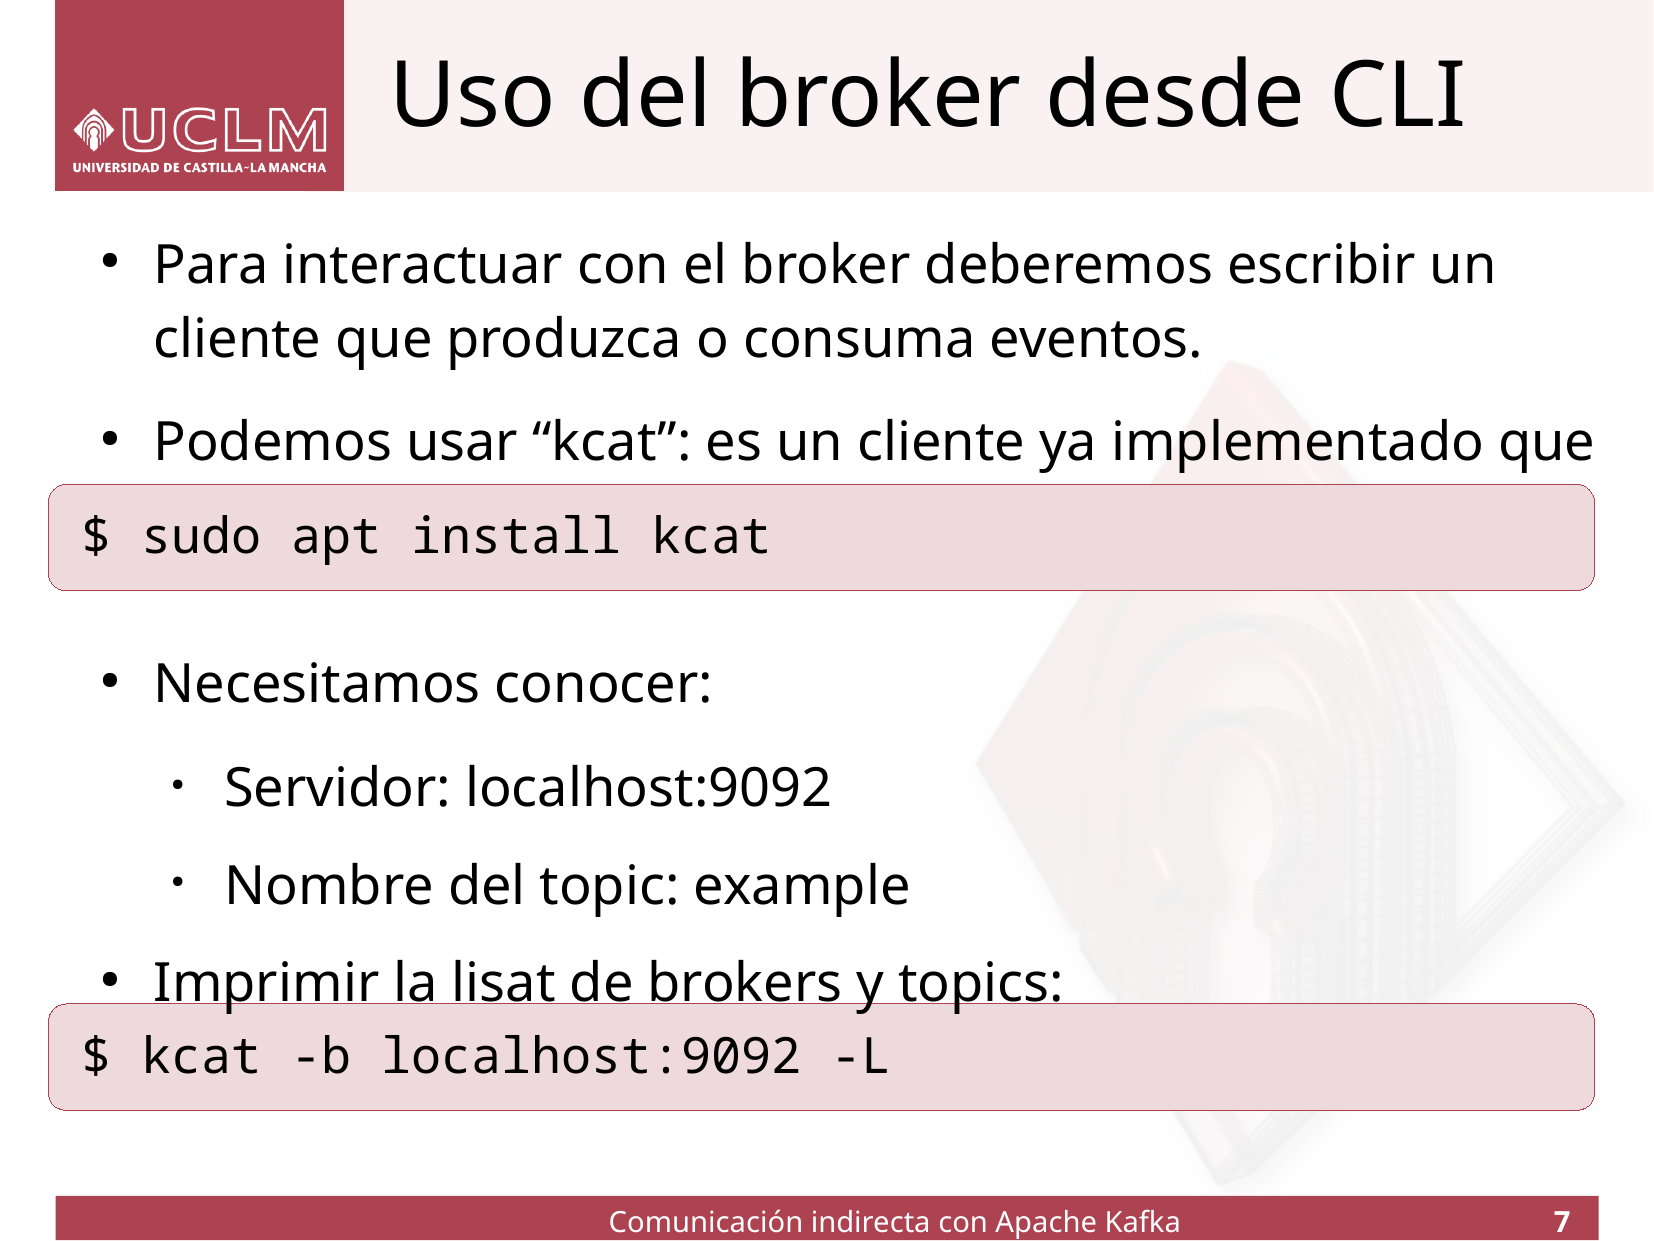

# Uso del broker desde CLI
Para interactuar con el broker deberemos escribir un cliente que produzca o consuma eventos.
Podemos usar “kcat”: es un cliente ya implementado que nos permite interactuar con el broker desde el terminal
$ sudo apt install kcat
Necesitamos conocer:
Servidor: localhost:9092
Nombre del topic: example
Imprimir la lisat de brokers y topics:
$ kcat -b localhost:9092 -L
Sistemas Distribuidos - IceGrid
7